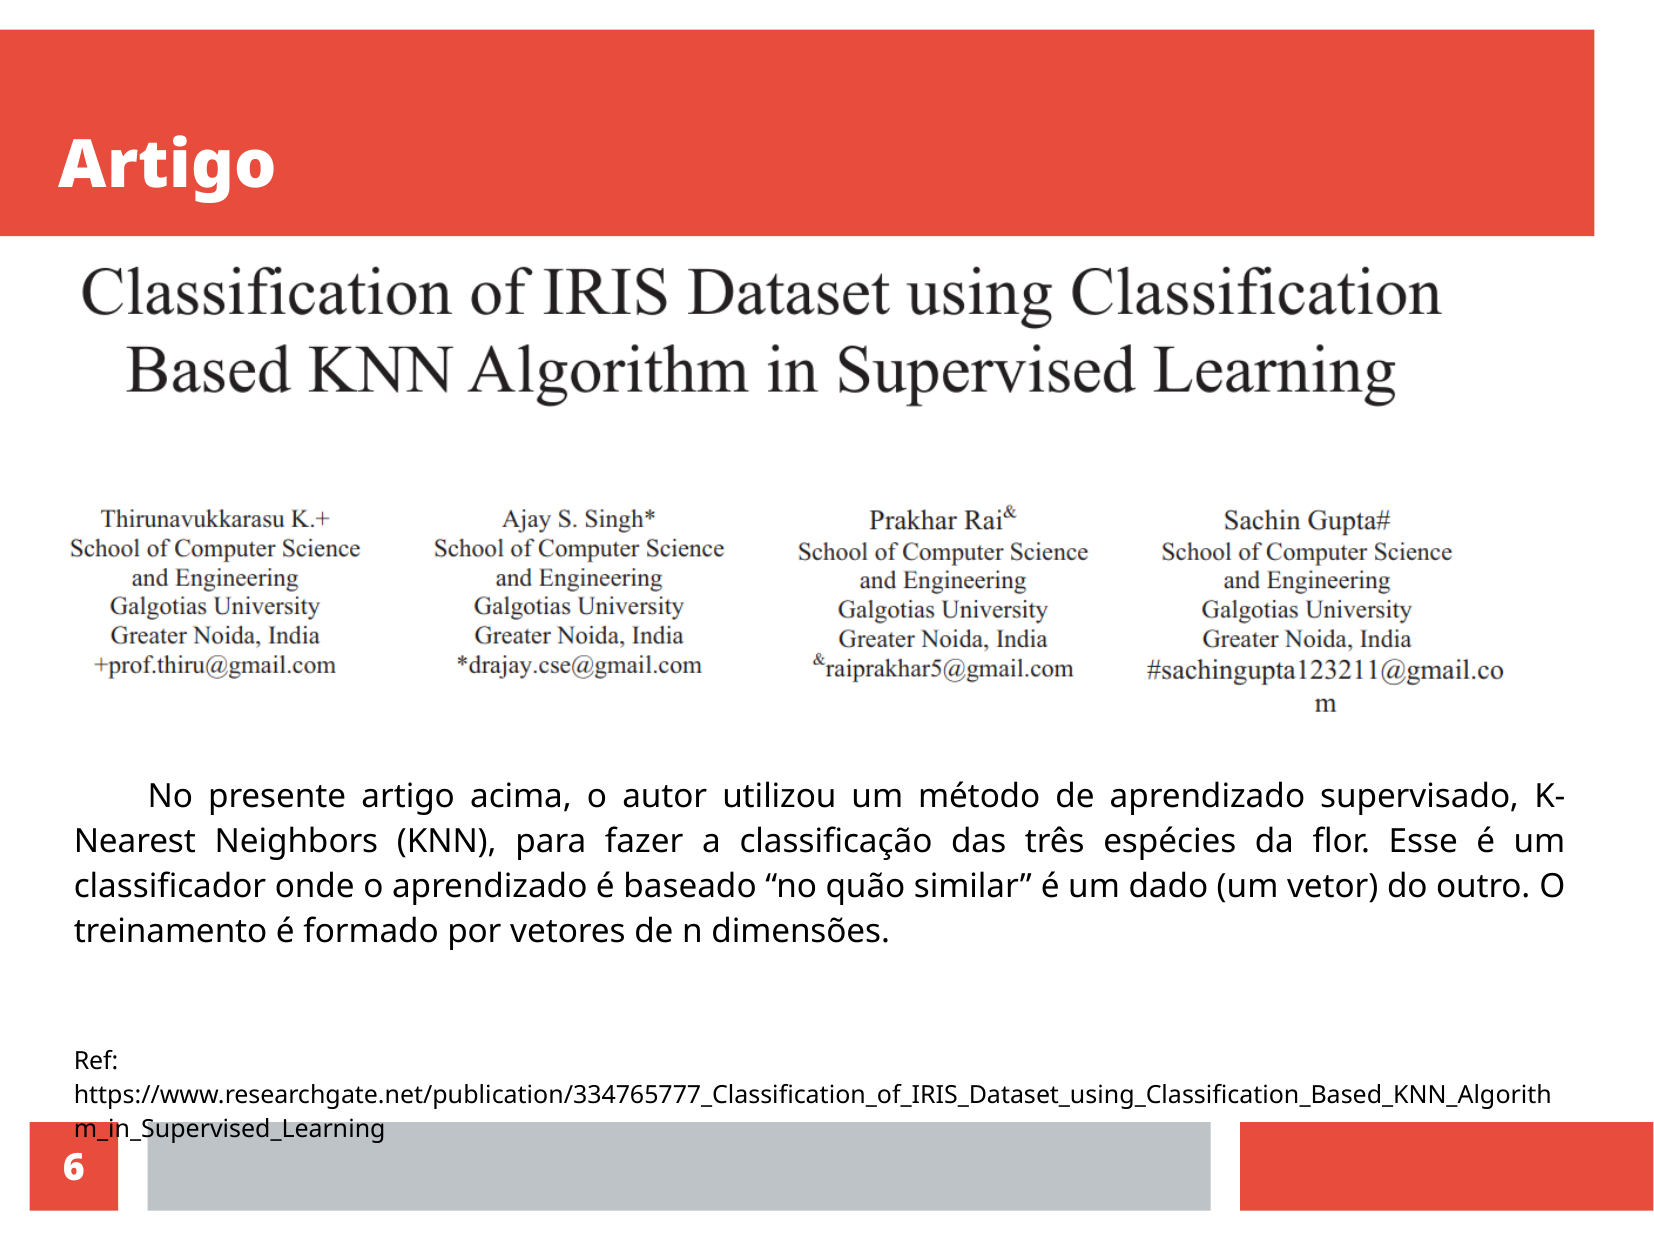

# Artigo
	No presente artigo acima, o autor utilizou um método de aprendizado supervisado, K-Nearest Neighbors (KNN), para fazer a classificação das três espécies da flor. Esse é um classificador onde o aprendizado é baseado “no quão similar” é um dado (um vetor) do outro. O treinamento é formado por vetores de n dimensões.
Ref: https://www.researchgate.net/publication/334765777_Classification_of_IRIS_Dataset_using_Classification_Based_KNN_Algorithm_in_Supervised_Learning
6